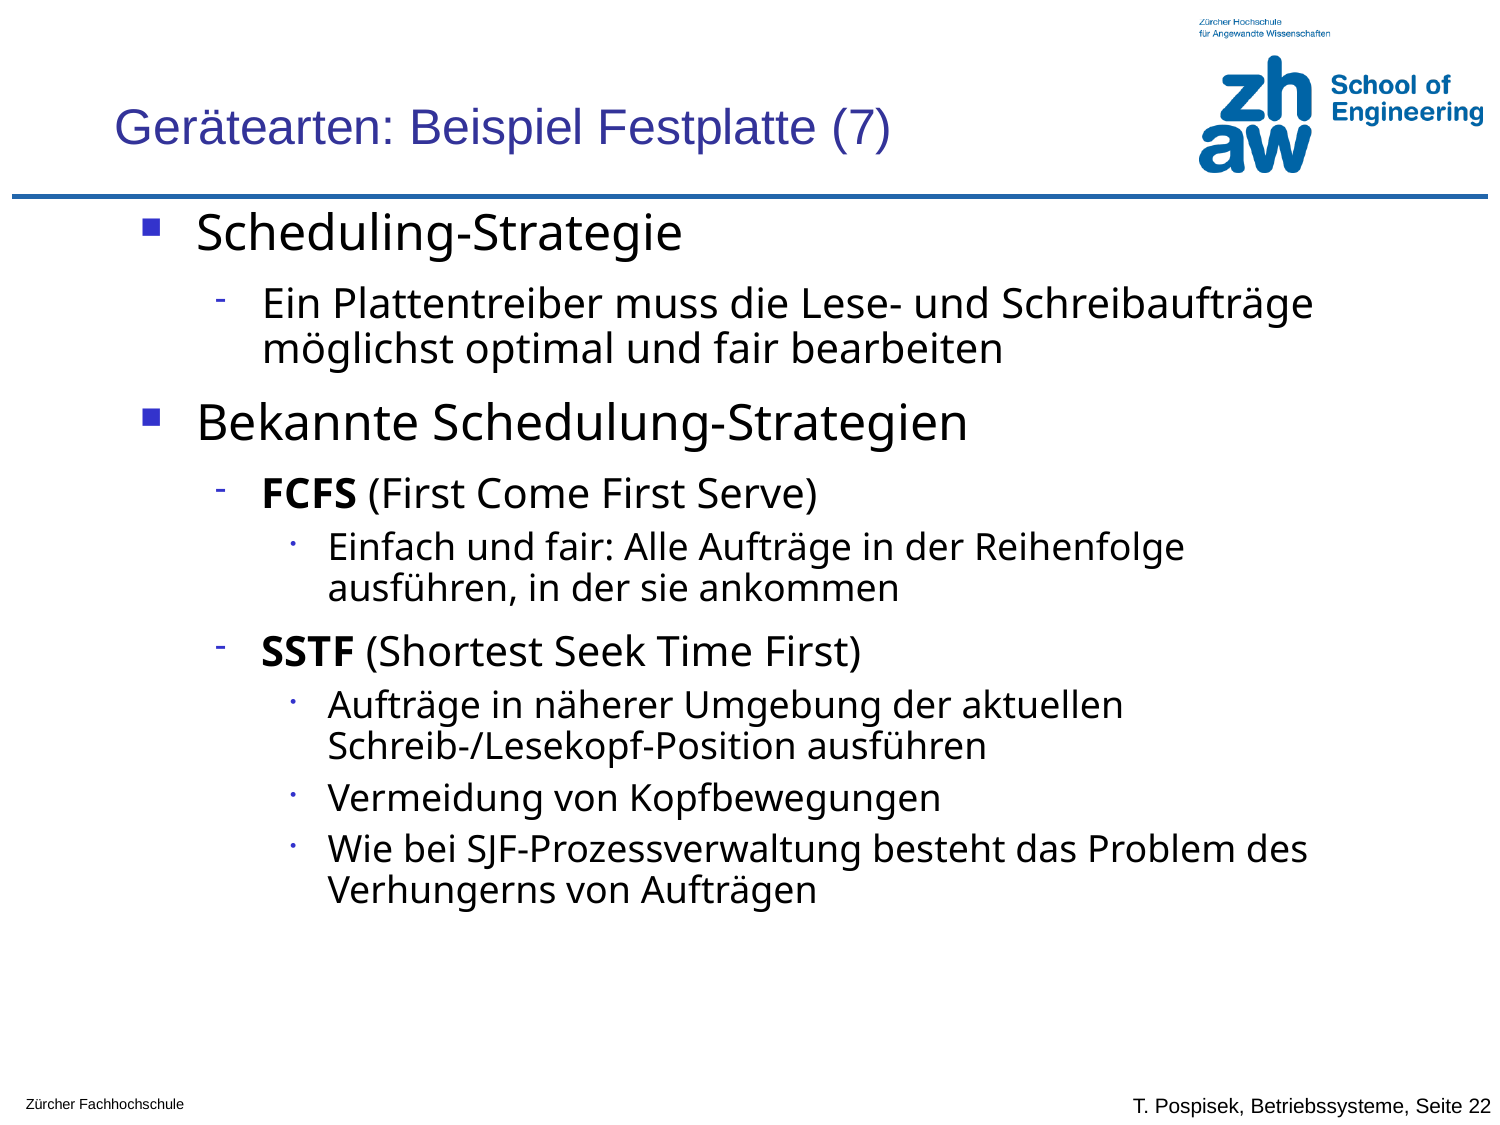

# Gerätearten: Beispiel Festplatte (7)
Scheduling-Strategie
Ein Plattentreiber muss die Lese- und Schreibaufträge möglichst optimal und fair bearbeiten
Bekannte Schedulung-Strategien
FCFS (First Come First Serve)
Einfach und fair: Alle Aufträge in der Reihenfolge ausführen, in der sie ankommen
SSTF (Shortest Seek Time First)
Aufträge in näherer Umgebung der aktuellen Schreib-/Lesekopf-Position ausführen
Vermeidung von Kopfbewegungen
Wie bei SJF-Prozessverwaltung besteht das Problem des Verhungerns von Aufträgen